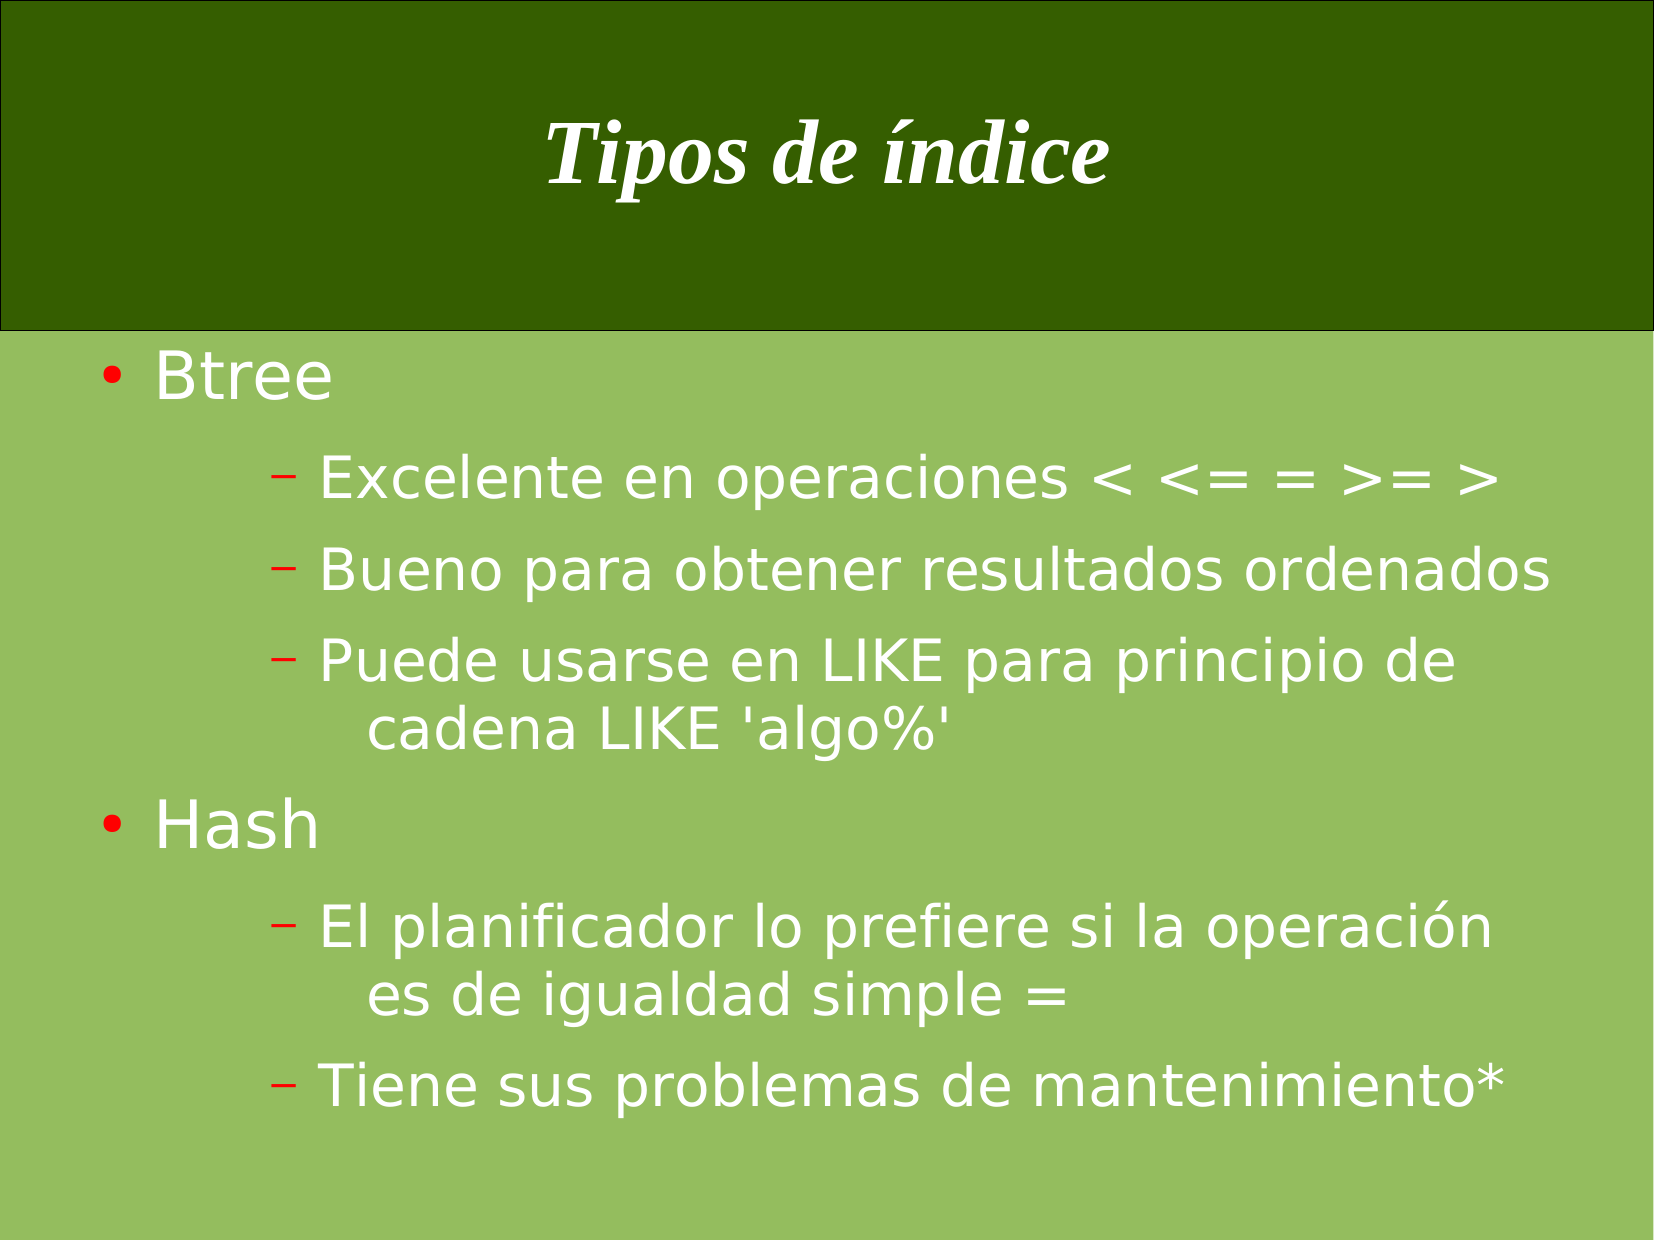

# Tipos de índice
Btree
Excelente en operaciones < <= = >= >
Bueno para obtener resultados ordenados
Puede usarse en LIKE para principio de cadena LIKE 'algo%'
Hash
El planificador lo prefiere si la operación es de igualdad simple =
Tiene sus problemas de mantenimiento*